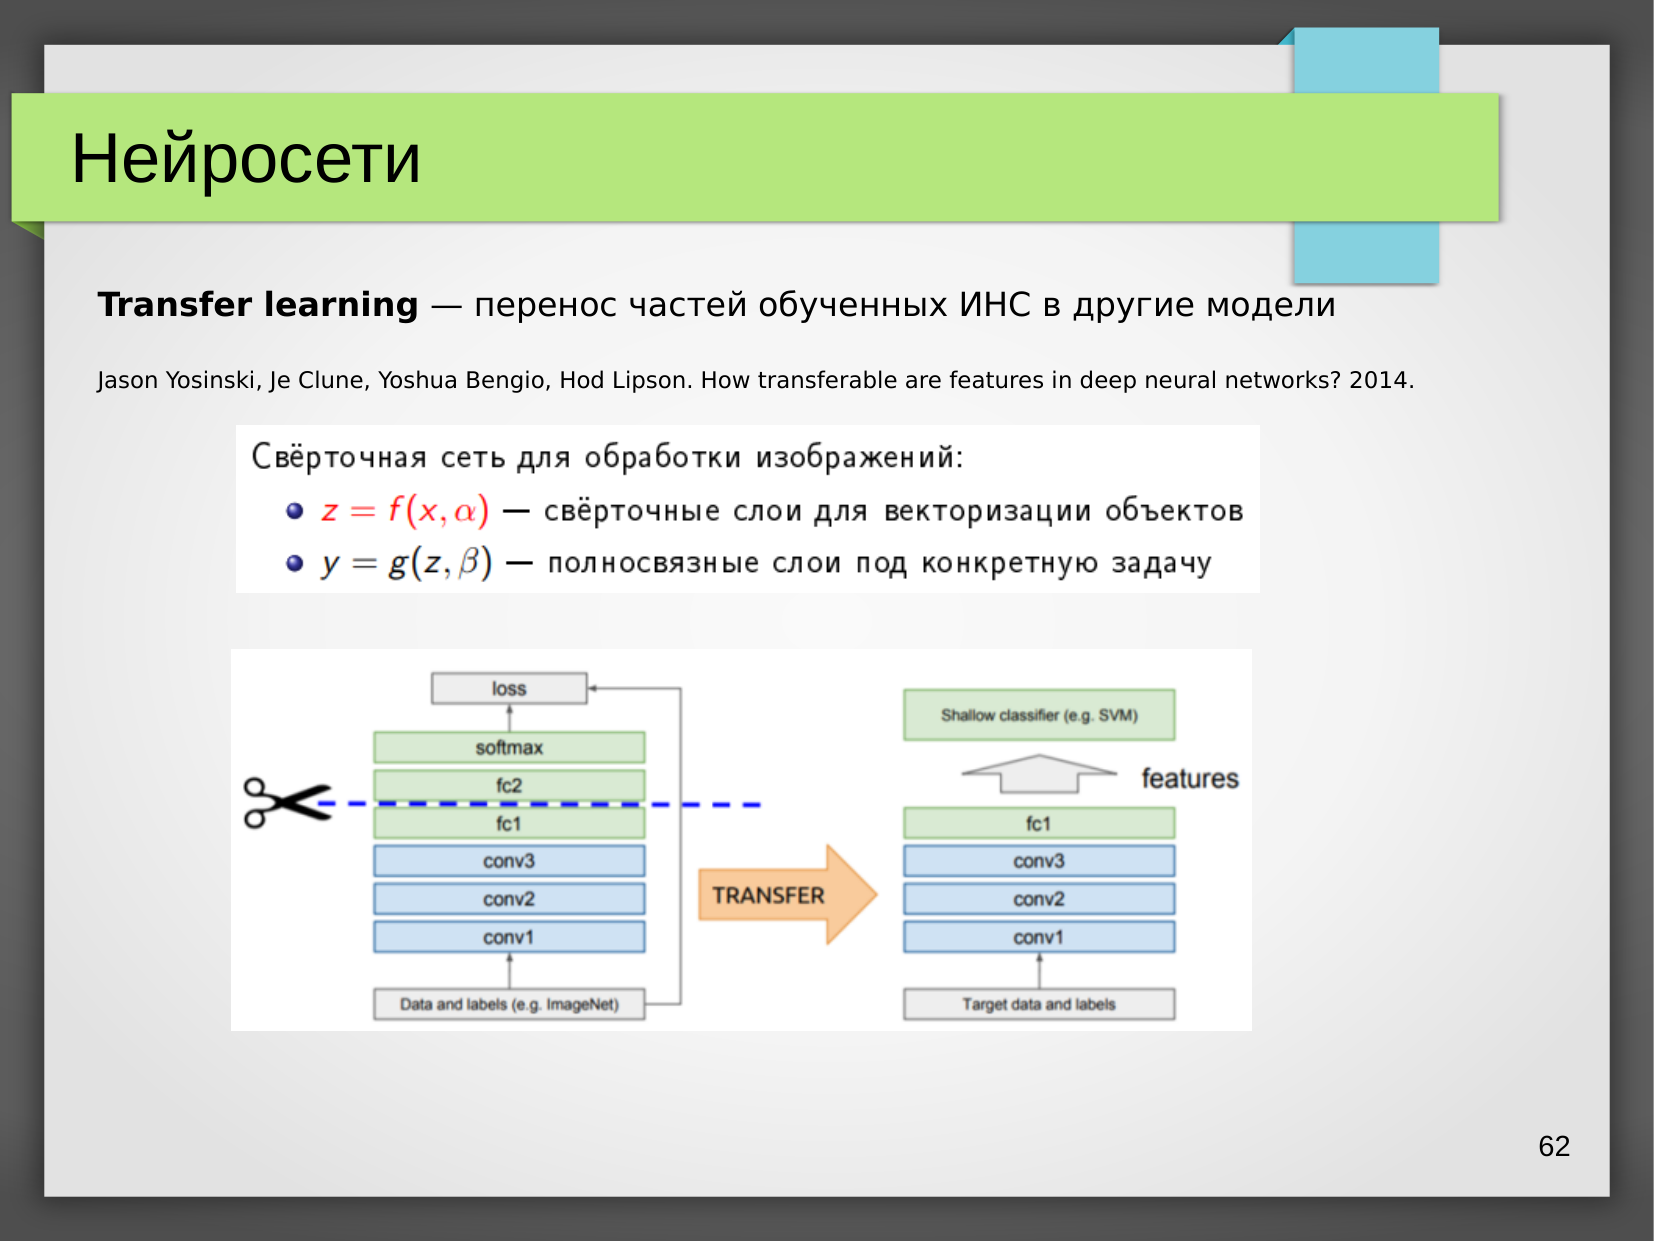

# Нейросети
Transfer learning — перенос частей обученных ИНС в другие модели
Jason Yosinski, Je Clune, Yoshua Bengio, Hod Lipson. How transferable are features in deep neural networks? 2014.
62